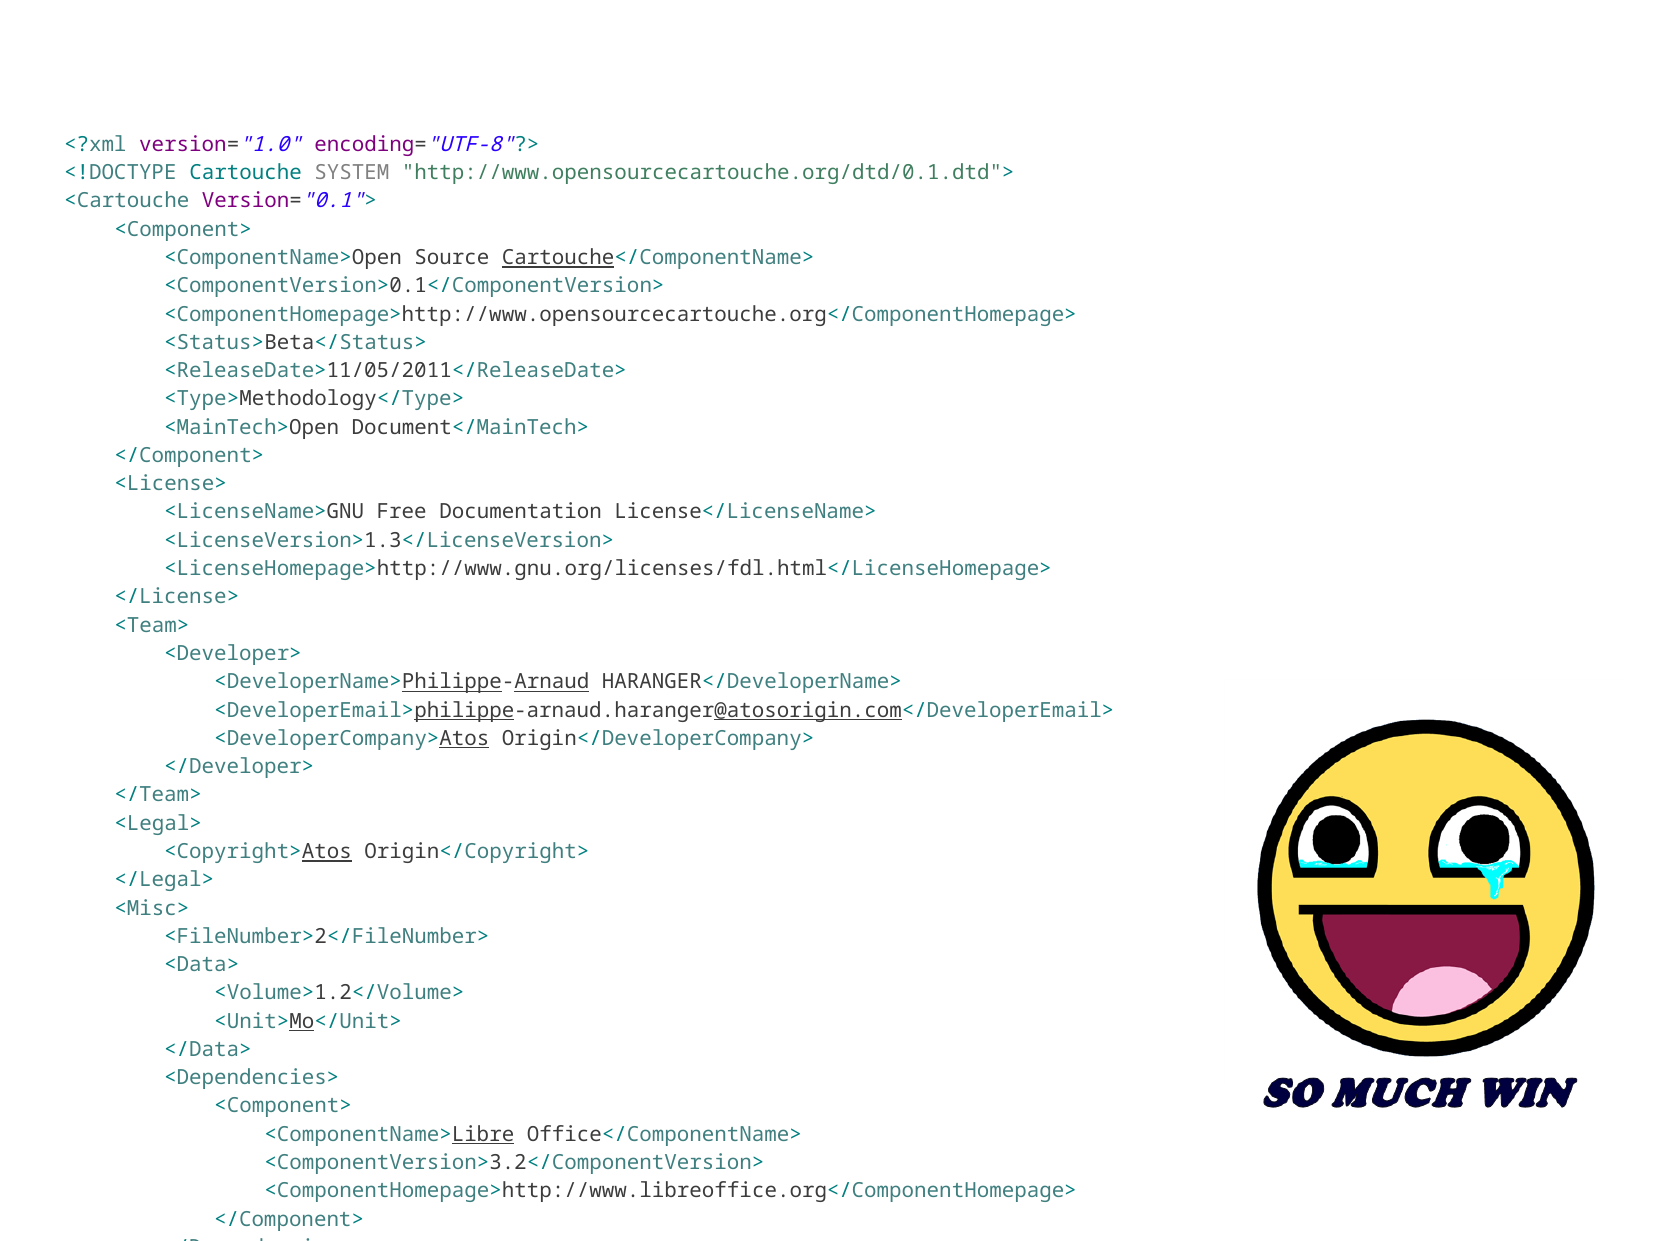

<?xml version="1.0" encoding="UTF-8"?>
<!DOCTYPE Cartouche SYSTEM "http://www.opensourcecartouche.org/dtd/0.1.dtd">
<Cartouche Version="0.1">
 <Component>
 <ComponentName>Open Source Cartouche</ComponentName>
 <ComponentVersion>0.1</ComponentVersion>
 <ComponentHomepage>http://www.opensourcecartouche.org</ComponentHomepage>
 <Status>Beta</Status>
 <ReleaseDate>11/05/2011</ReleaseDate>
 <Type>Methodology</Type>
 <MainTech>Open Document</MainTech>
 </Component>
 <License>
 <LicenseName>GNU Free Documentation License</LicenseName>
 <LicenseVersion>1.3</LicenseVersion>
 <LicenseHomepage>http://www.gnu.org/licenses/fdl.html</LicenseHomepage>
 </License>
 <Team>
 <Developer>
 <DeveloperName>Philippe-Arnaud HARANGER</DeveloperName>
 <DeveloperEmail>philippe-arnaud.haranger@atosorigin.com</DeveloperEmail>
 <DeveloperCompany>Atos Origin</DeveloperCompany>
 </Developer>
 </Team>
 <Legal>
 <Copyright>Atos Origin</Copyright>
 </Legal>
 <Misc>
 <FileNumber>2</FileNumber>
 <Data>
 <Volume>1.2</Volume>
 <Unit>Mo</Unit>
 </Data>
 <Dependencies>
 <Component>
 <ComponentName>Libre Office</ComponentName>
 <ComponentVersion>3.2</ComponentVersion>
 <ComponentHomepage>http://www.libreoffice.org</ComponentHomepage>
 </Component>
 </Dependencies>
 </Misc>
</Cartouche>